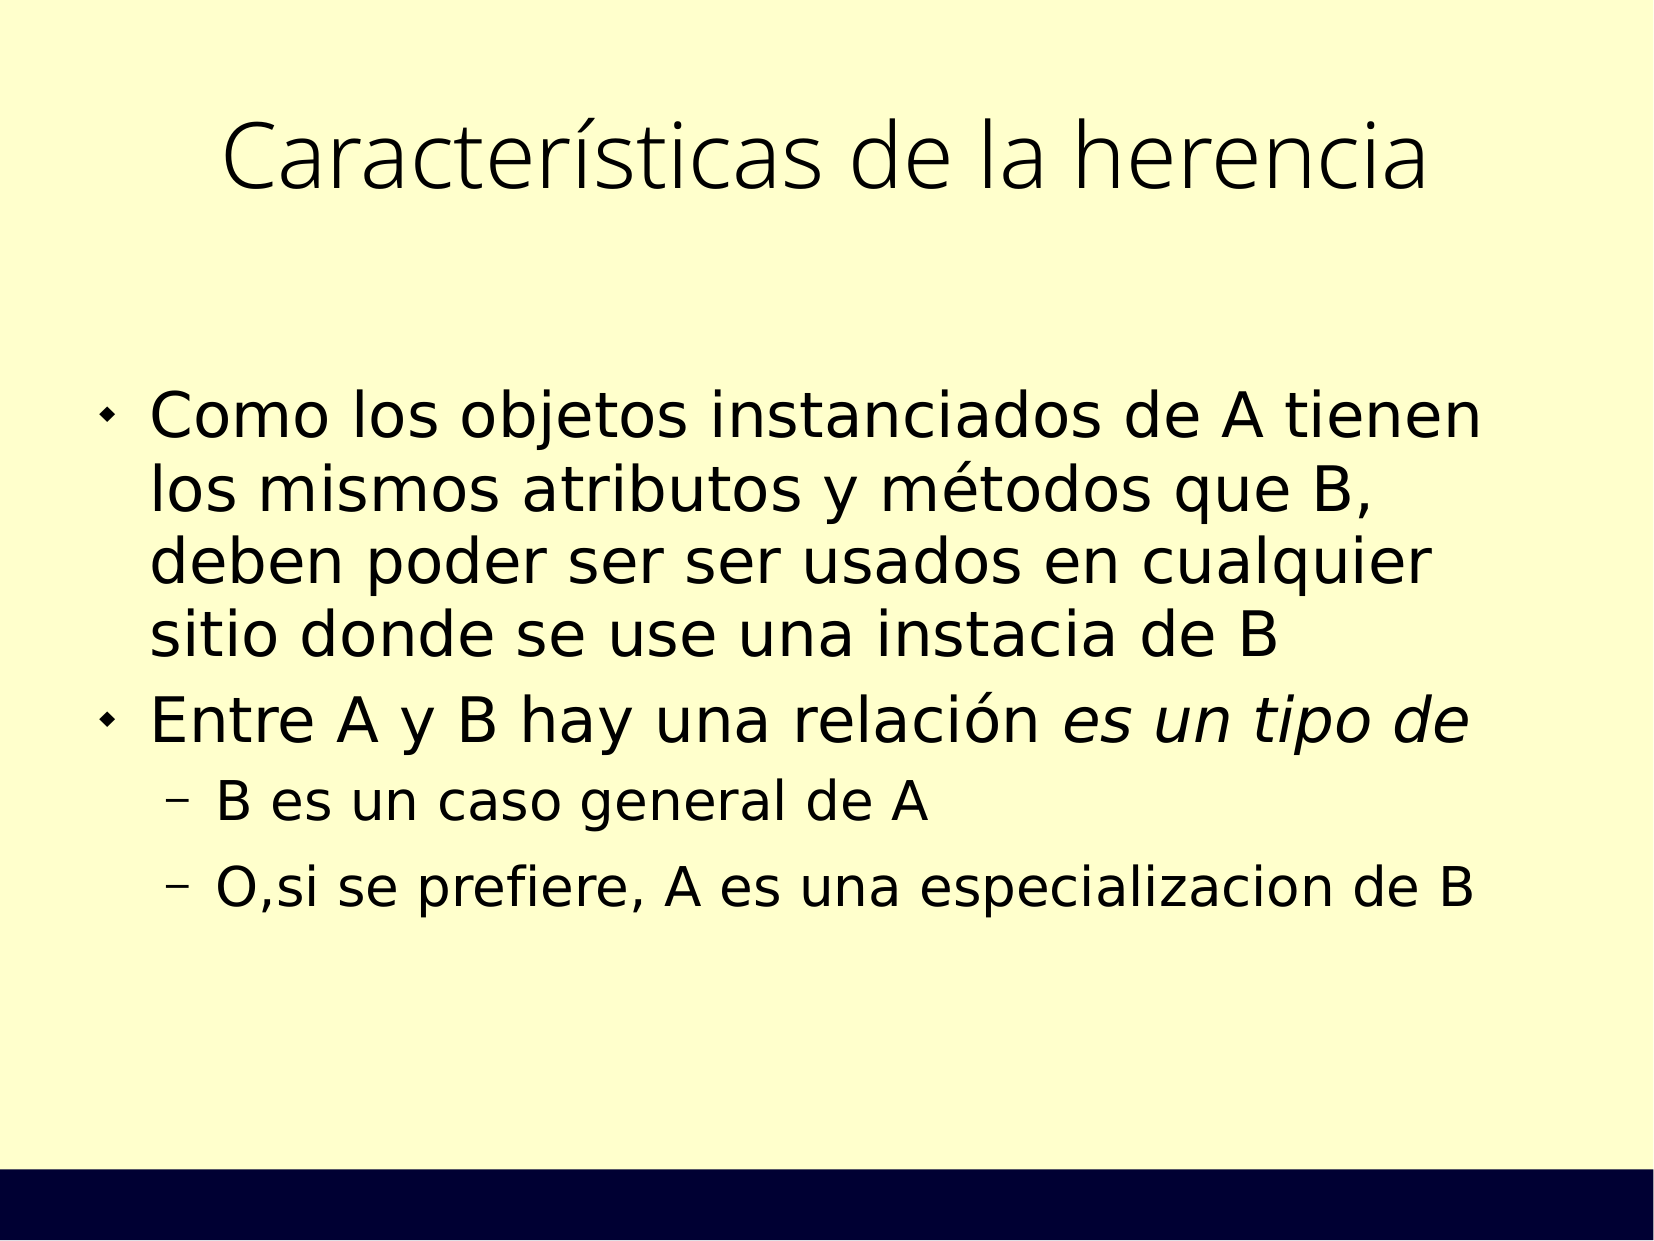

# Características de la herencia
Como los objetos instanciados de A tienen los mismos atributos y métodos que B, deben poder ser ser usados en cualquier sitio donde se use una instacia de B
Entre A y B hay una relación es un tipo de
B es un caso general de A
O,si se prefiere, A es una especializacion de B